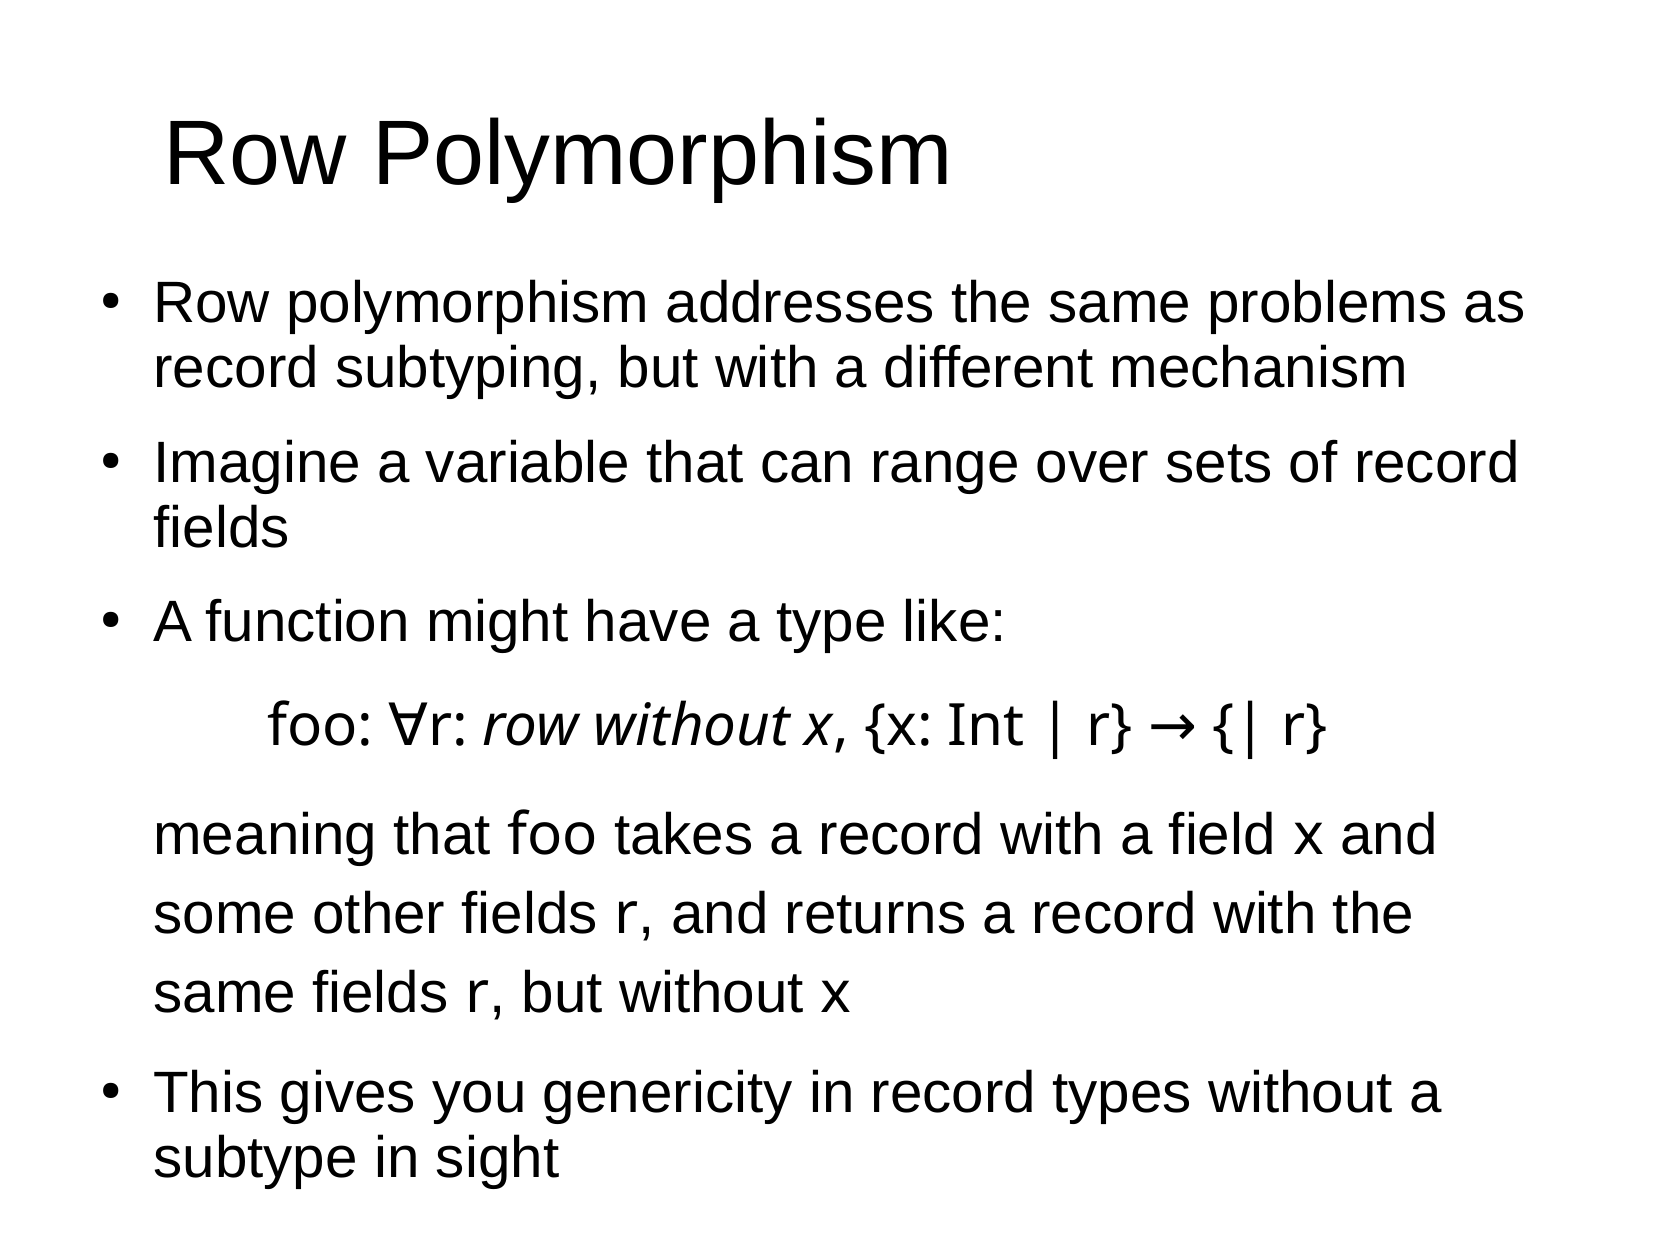

# Row Polymorphism
Row polymorphism addresses the same problems as record subtyping, but with a different mechanism
Imagine a variable that can range over sets of record fields
A function might have a type like:
 foo: ∀r: row without x, {x: Int | r} → {| r}
meaning that foo takes a record with a field x and some other fields r, and returns a record with the same fields r, but without x
This gives you genericity in record types without a subtype in sight